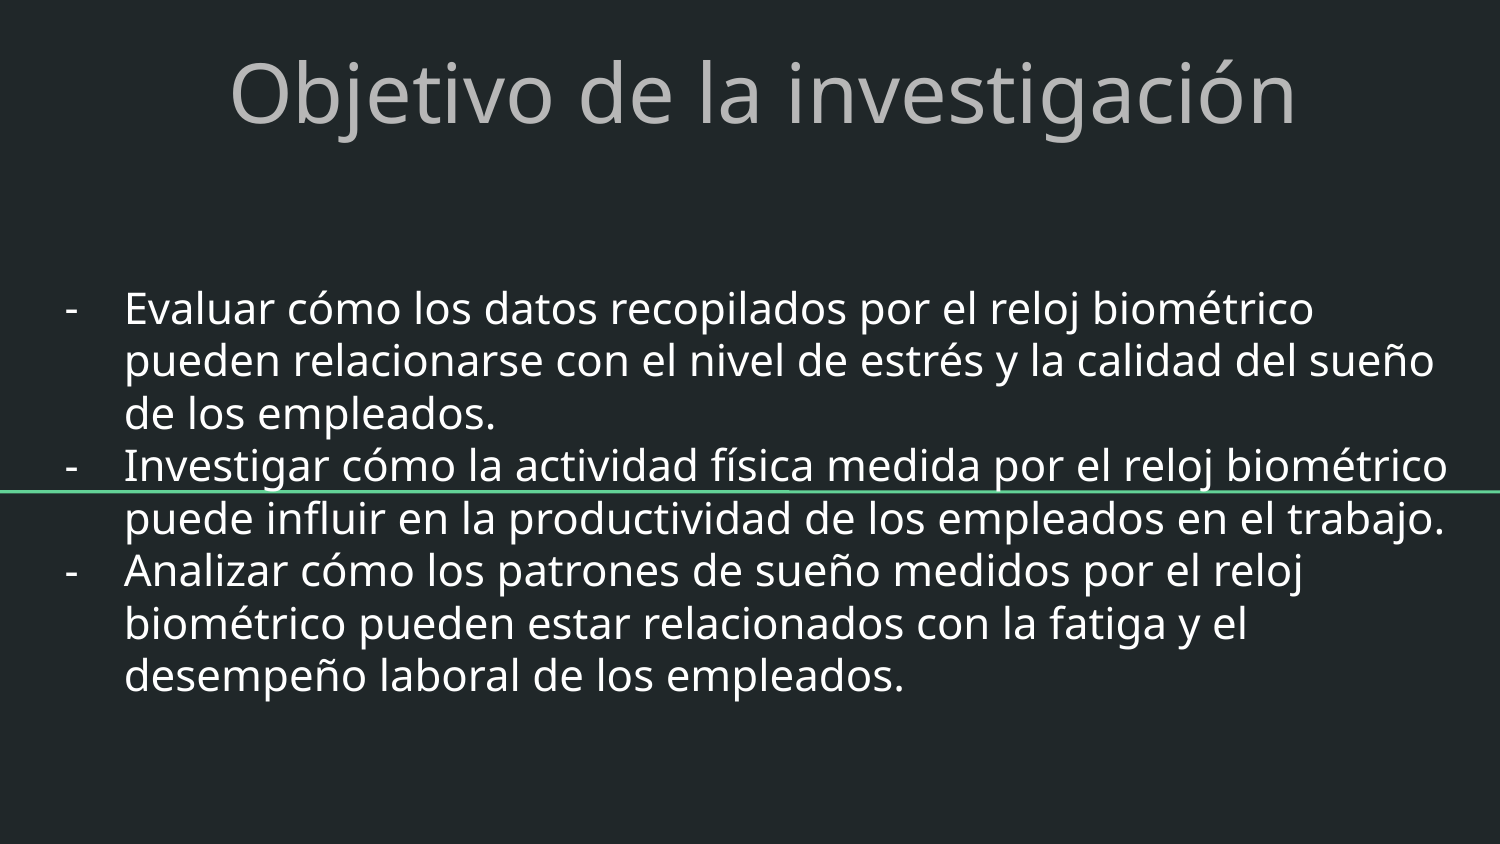

# Objetivo de la investigación
Evaluar cómo los datos recopilados por el reloj biométrico pueden relacionarse con el nivel de estrés y la calidad del sueño de los empleados.
Investigar cómo la actividad física medida por el reloj biométrico puede influir en la productividad de los empleados en el trabajo.
Analizar cómo los patrones de sueño medidos por el reloj biométrico pueden estar relacionados con la fatiga y el desempeño laboral de los empleados.